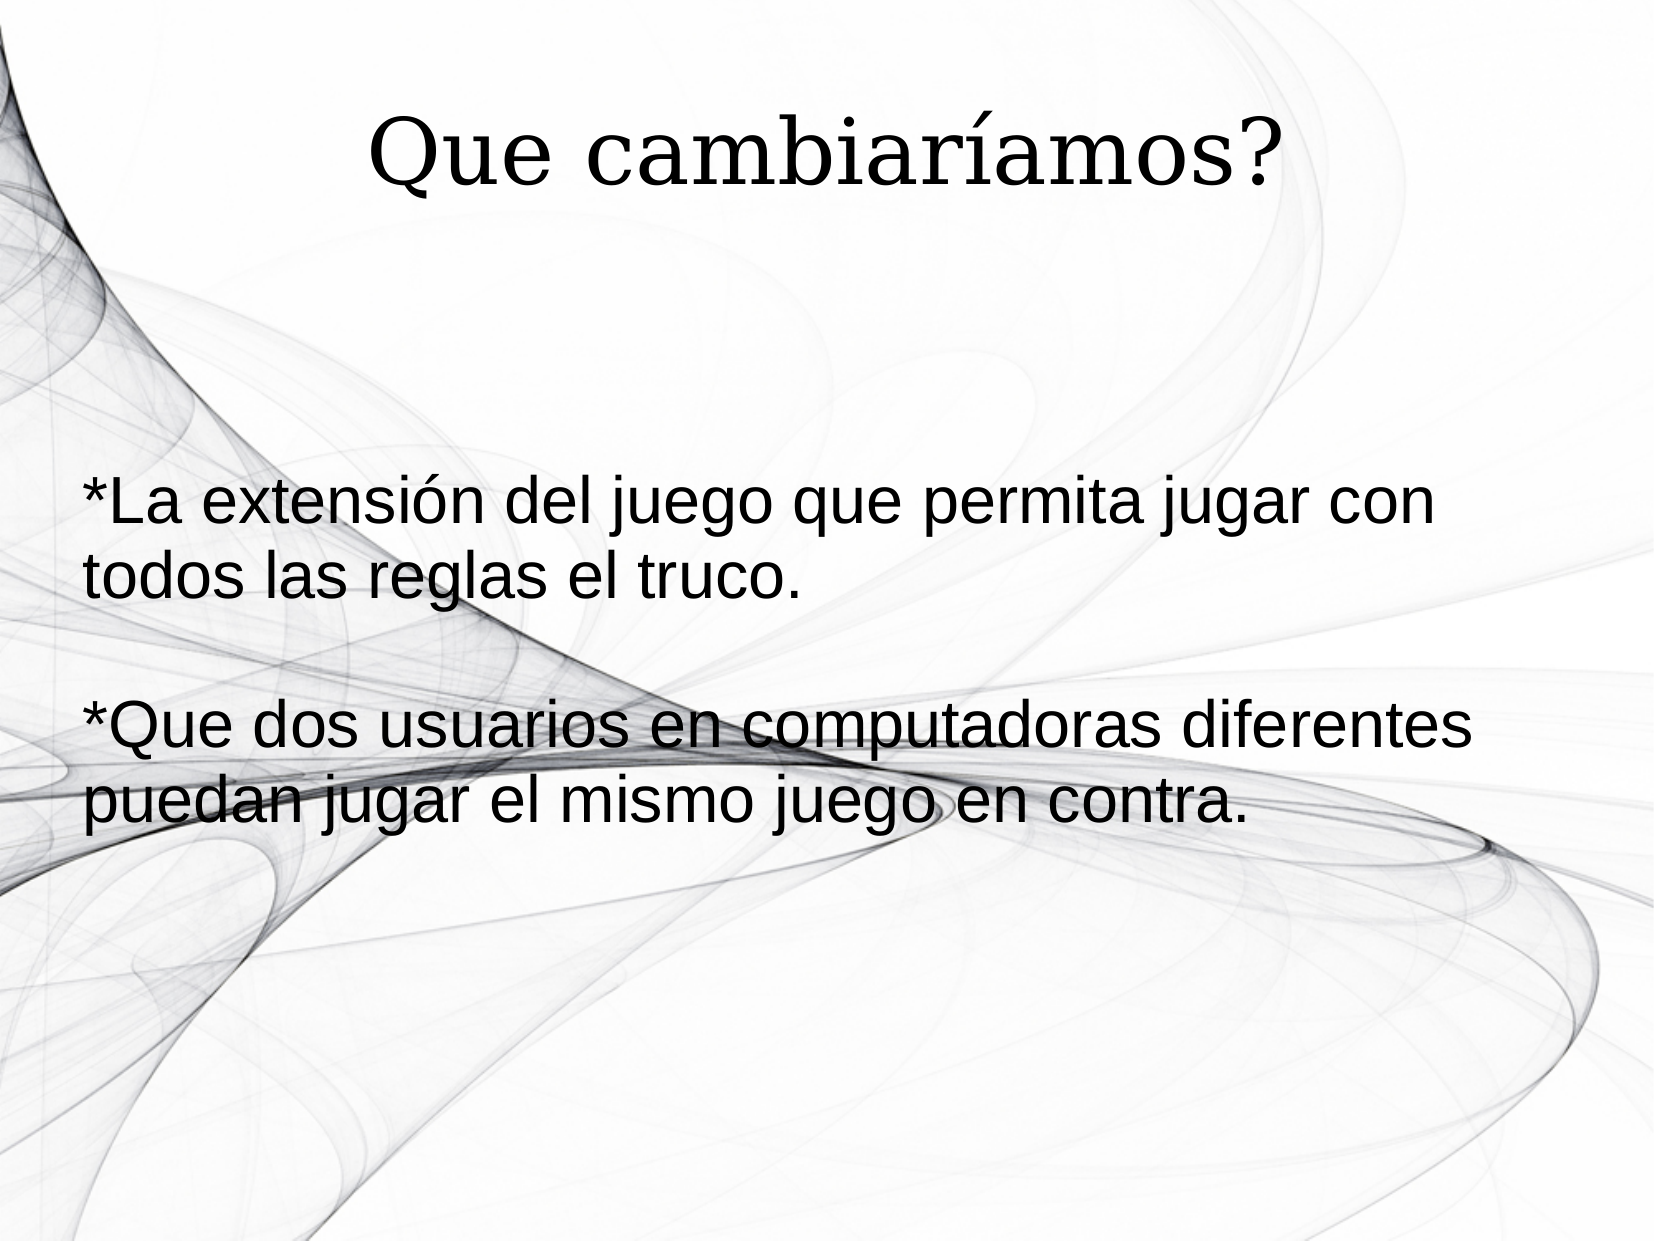

# Que cambiaríamos?
*La extensión del juego que permita jugar con todos las reglas el truco.
*Que dos usuarios en computadoras diferentes puedan jugar el mismo juego en contra.